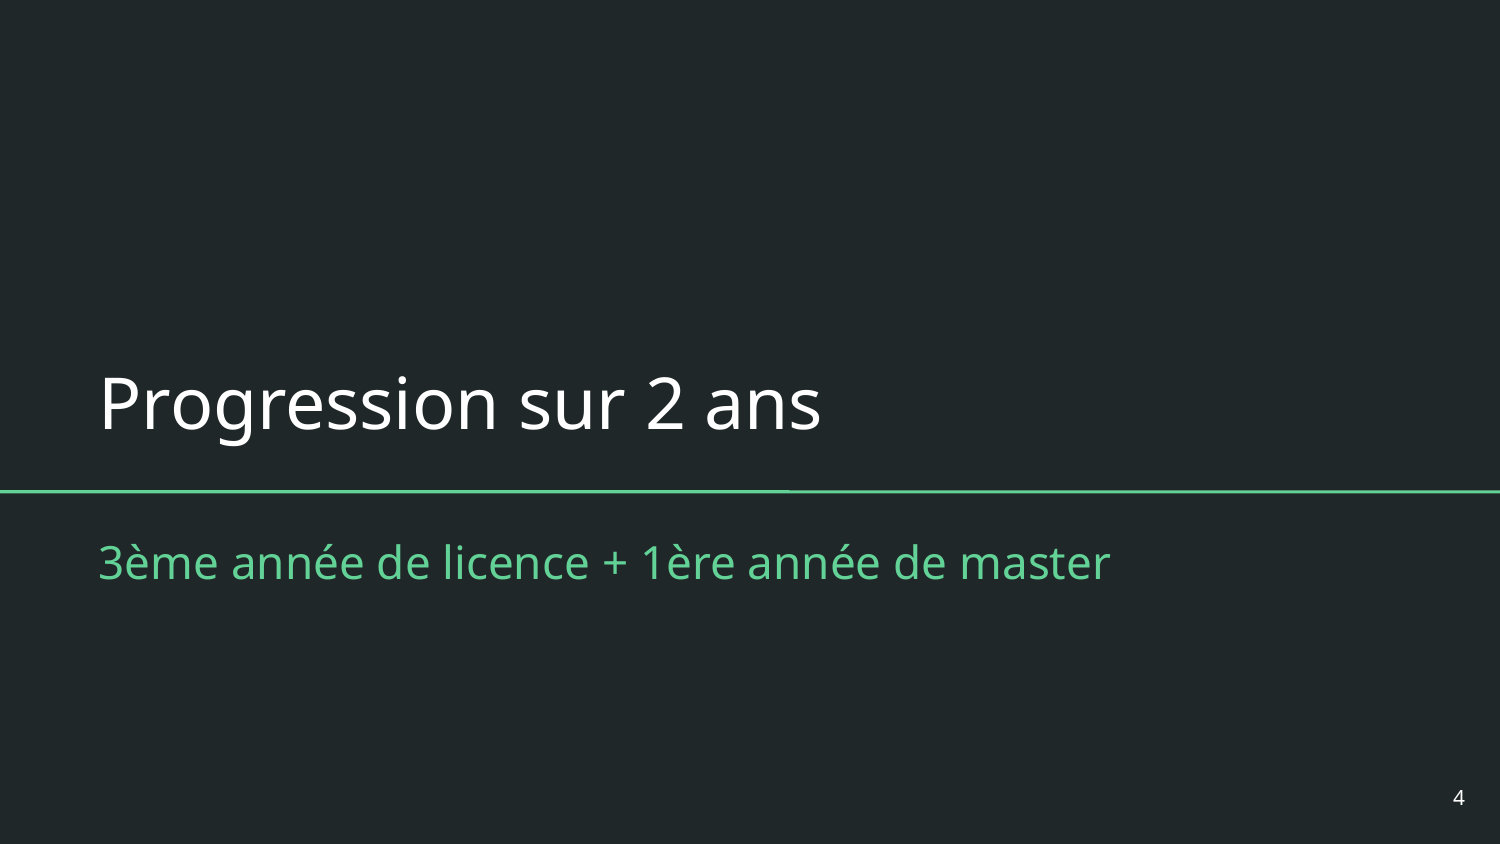

# Progression sur 2 ans
3ème année de licence + 1ère année de master
4